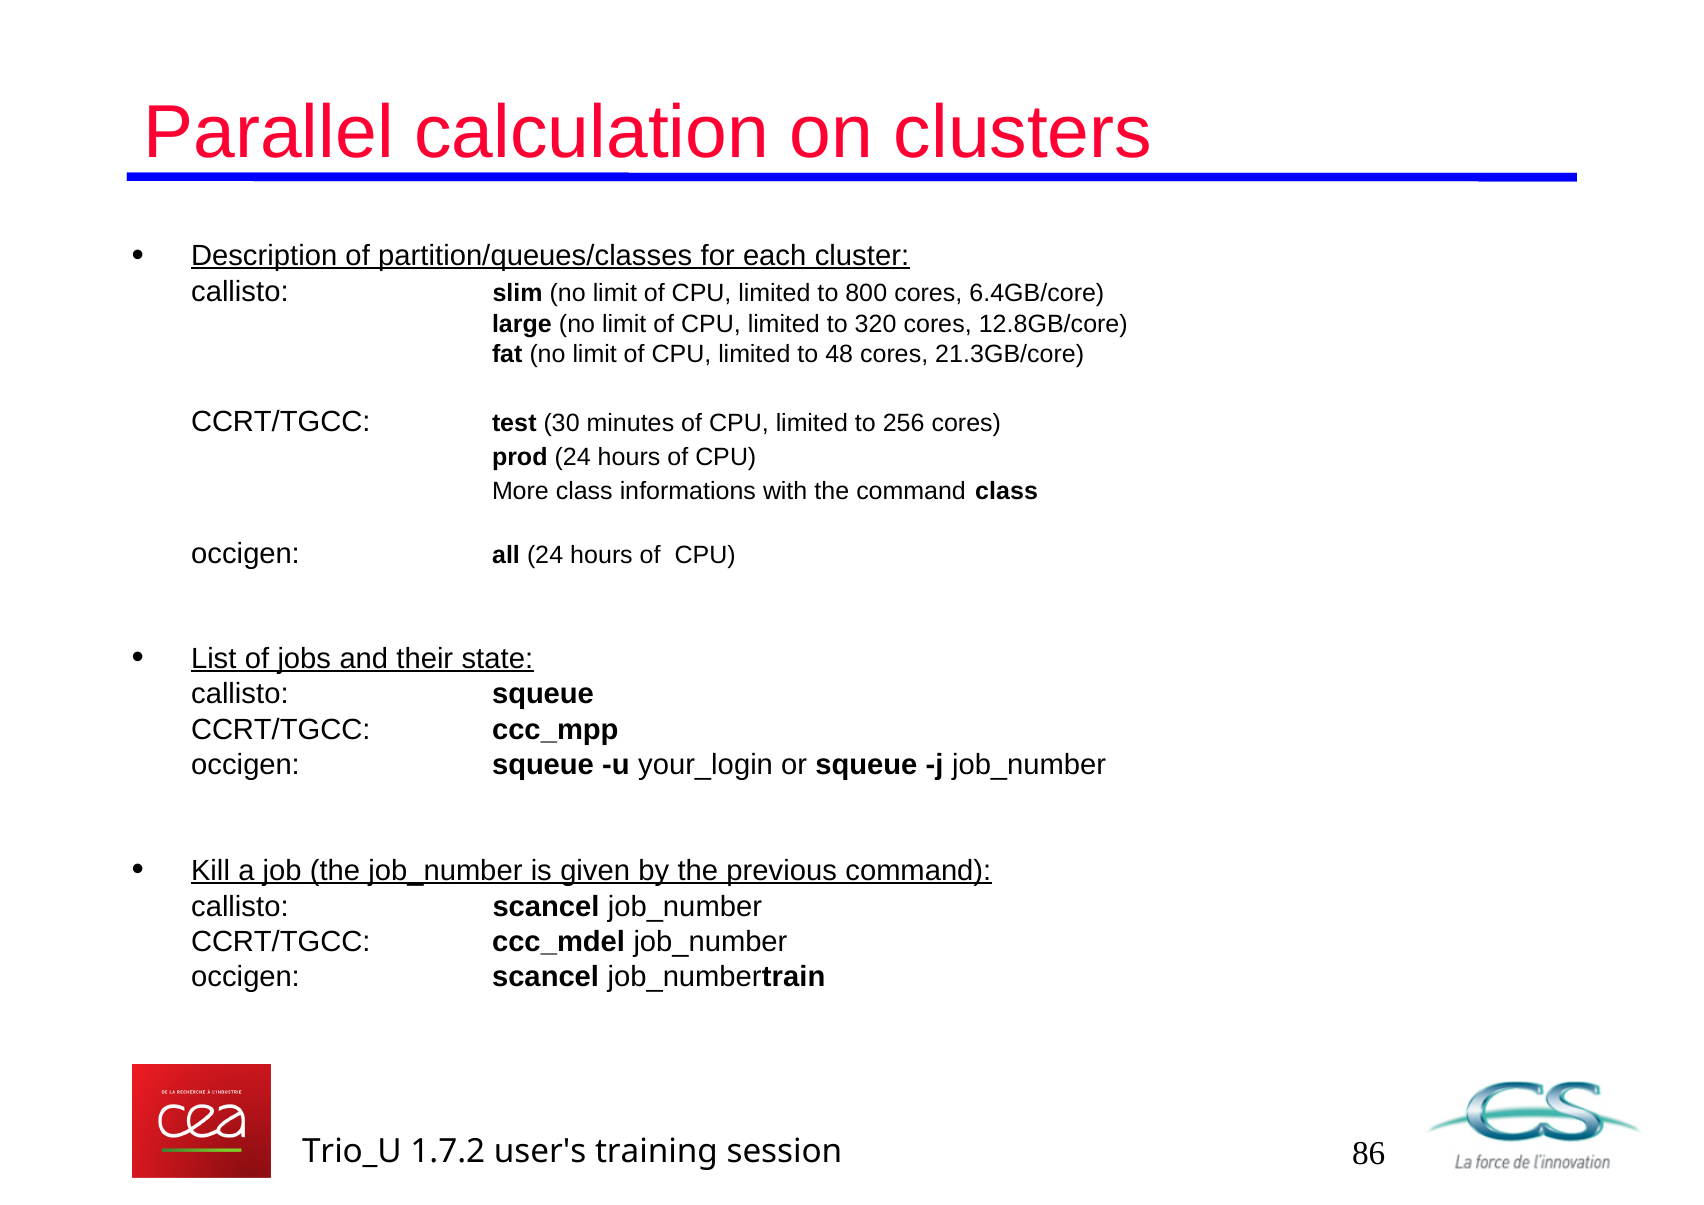

# Parallel calculation on clusters
Description of partition/queues/classes for each cluster:
callisto:		 slim (no limit of CPU, limited to 800 cores, 6.4GB/core)
 			large (no limit of CPU, limited to 320 cores, 12.8GB/core)
 			fat (no limit of CPU, limited to 48 cores, 21.3GB/core)
	CCRT/TGCC:	test (30 minutes of CPU, limited to 256 cores)
			prod (24 hours of CPU)
			More class informations with the command class
	occigen:		all (24 hours of CPU)
List of jobs and their state:
	callisto: 		squeue
	CCRT/TGCC: 	ccc_mpp
	occigen: 		squeue -u your_login or squeue -j job_number
Kill a job (the job_number is given by the previous command):
callisto:		 scancel job_number
	CCRT/TGCC: 	ccc_mdel job_number
	occigen: 		scancel job_numbertrain
Trio_U 1.7.2 user's training session
86